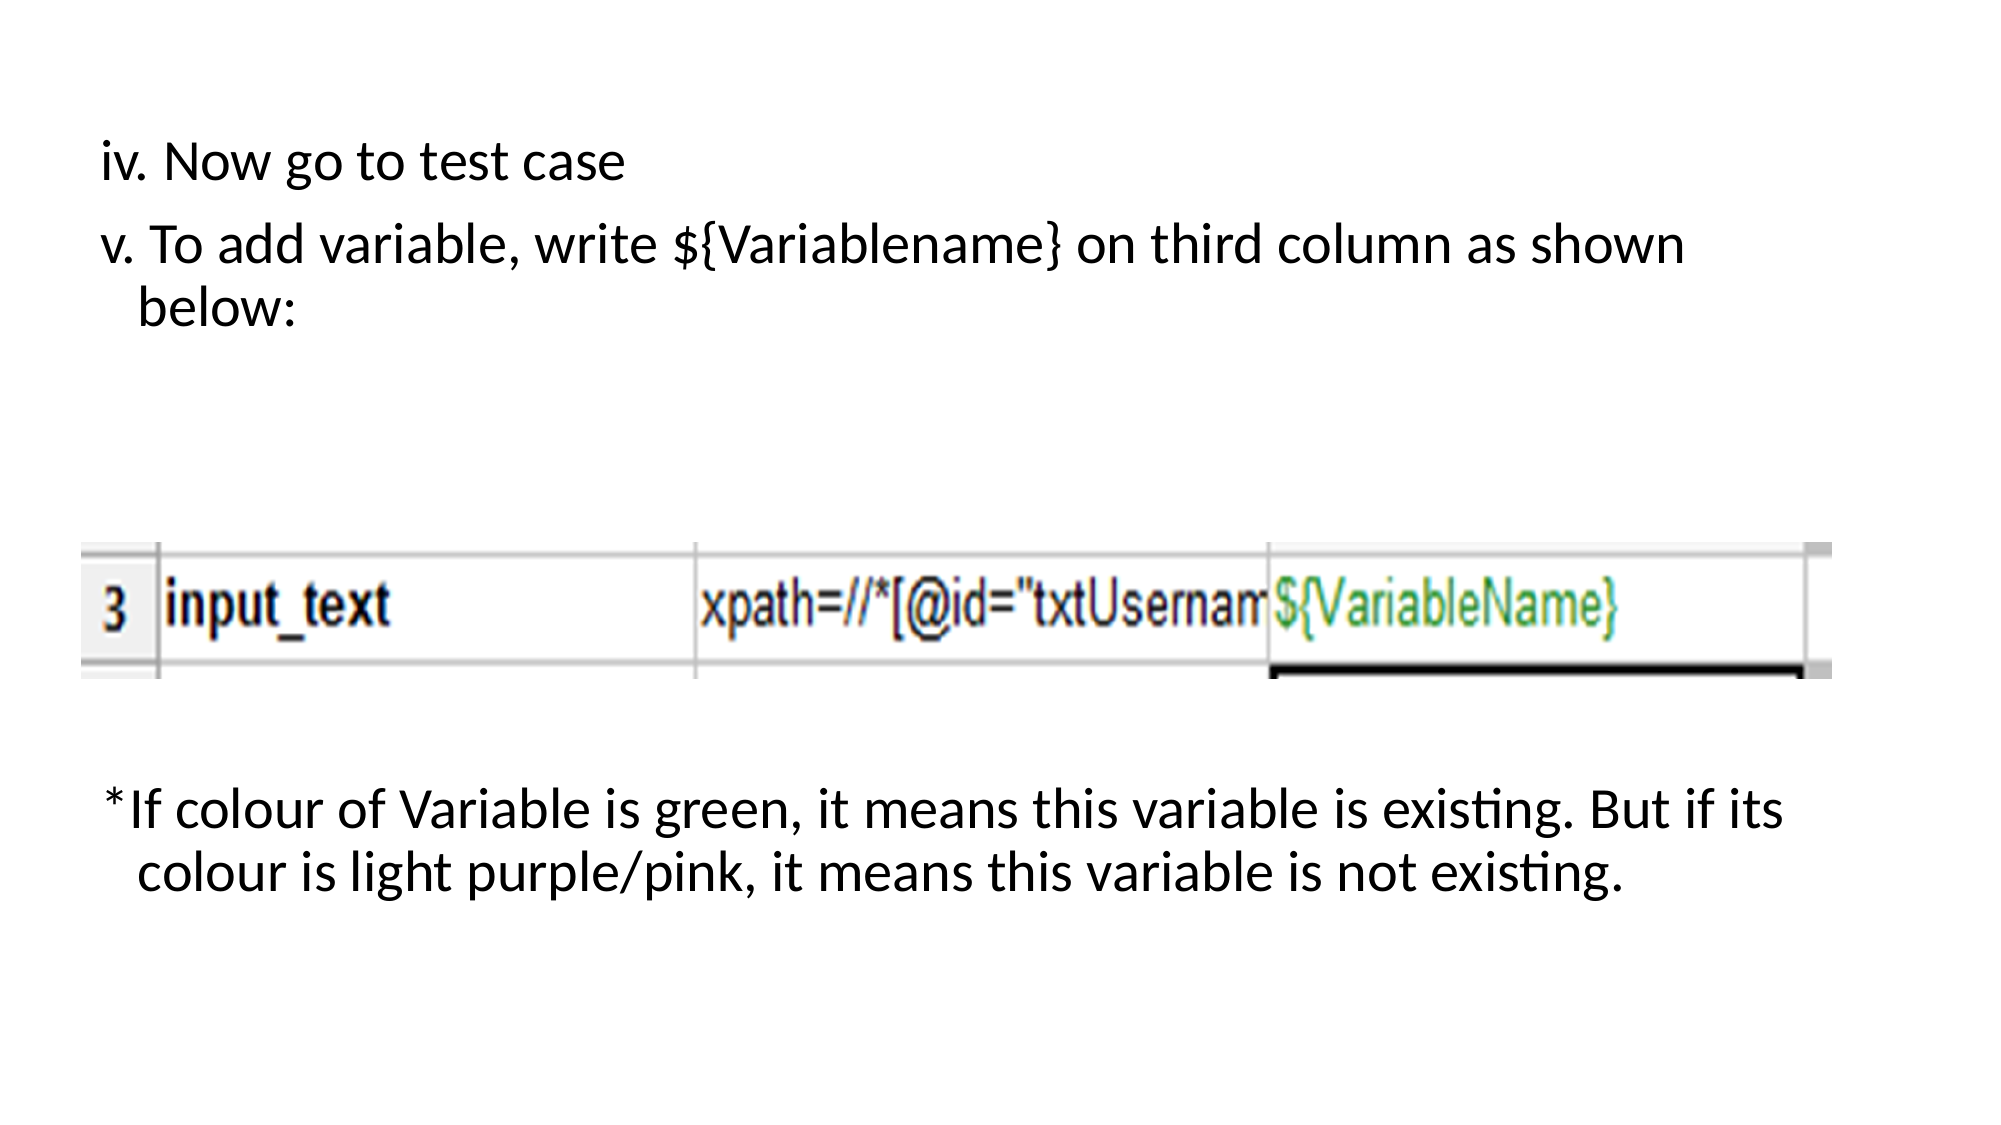

# iv. Now go to test case
v. To add variable, write ${Variablename} on third column as shown below:
*If colour of Variable is green, it means this variable is existing. But if its colour is light purple/pink, it means this variable is not existing.